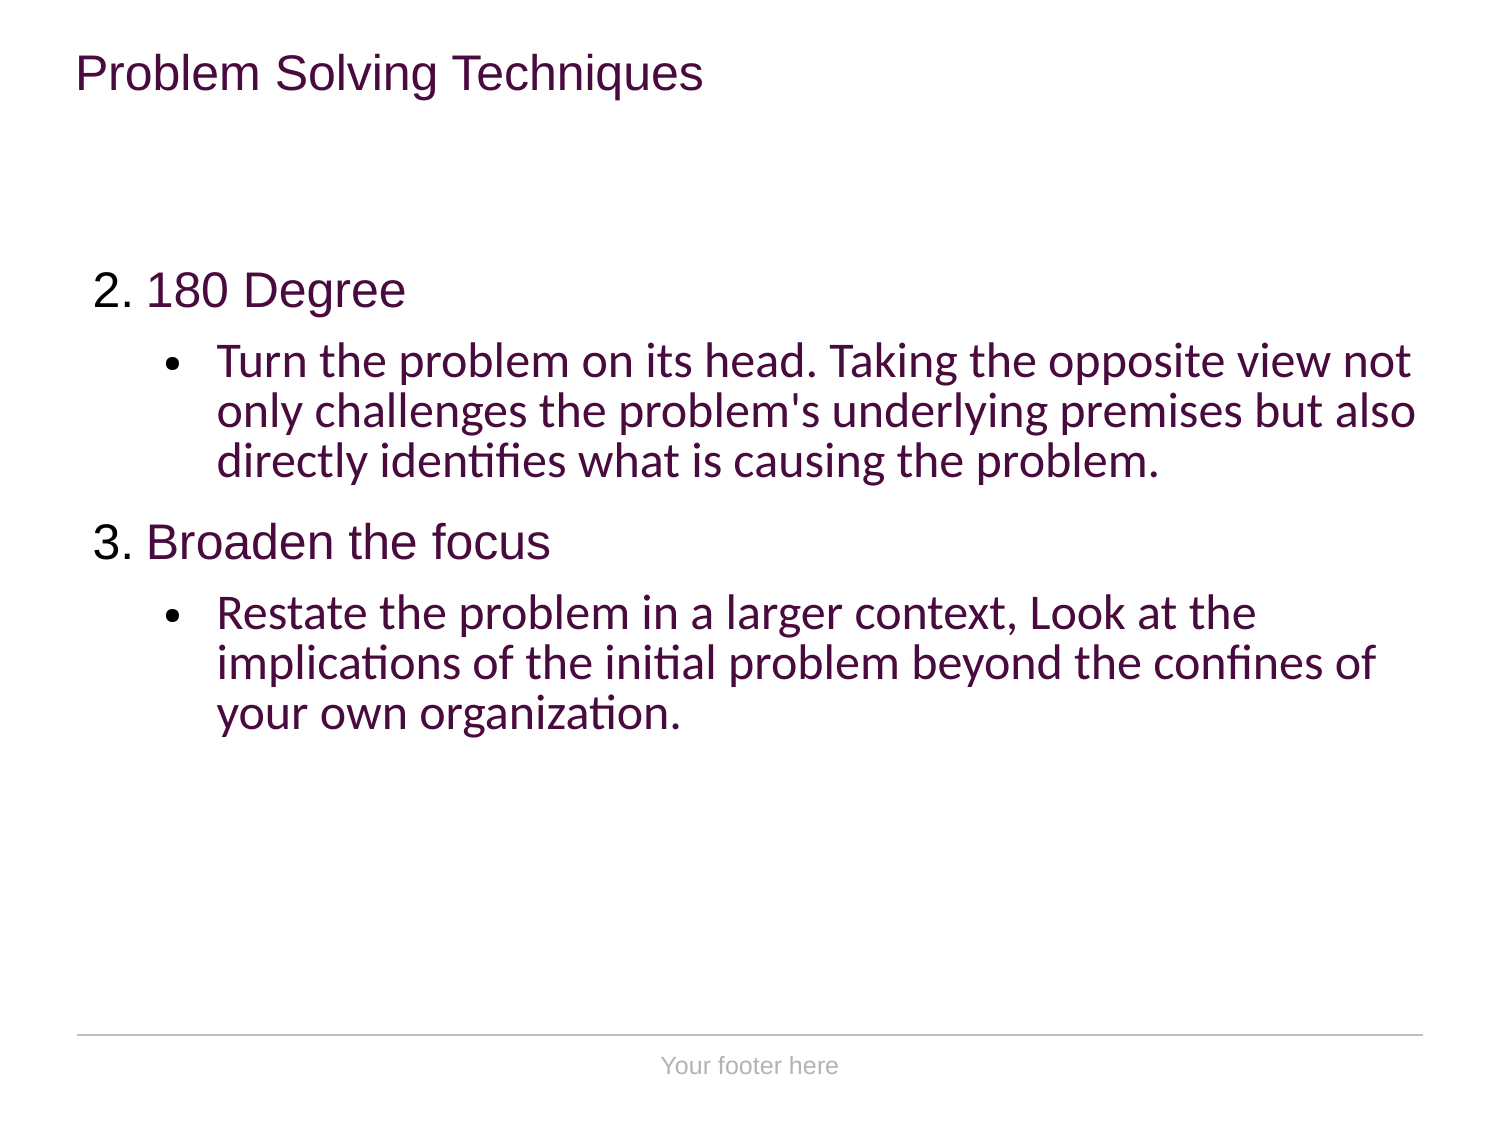

# Problem Solving Techniques
180 Degree
Turn the problem on its head. Taking the opposite view not only challenges the problem's underlying premises but also directly identifies what is causing the problem.
Broaden the focus
Restate the problem in a larger context, Look at the implications of the initial problem beyond the confines of your own organization.
Nigerian Oil Fields